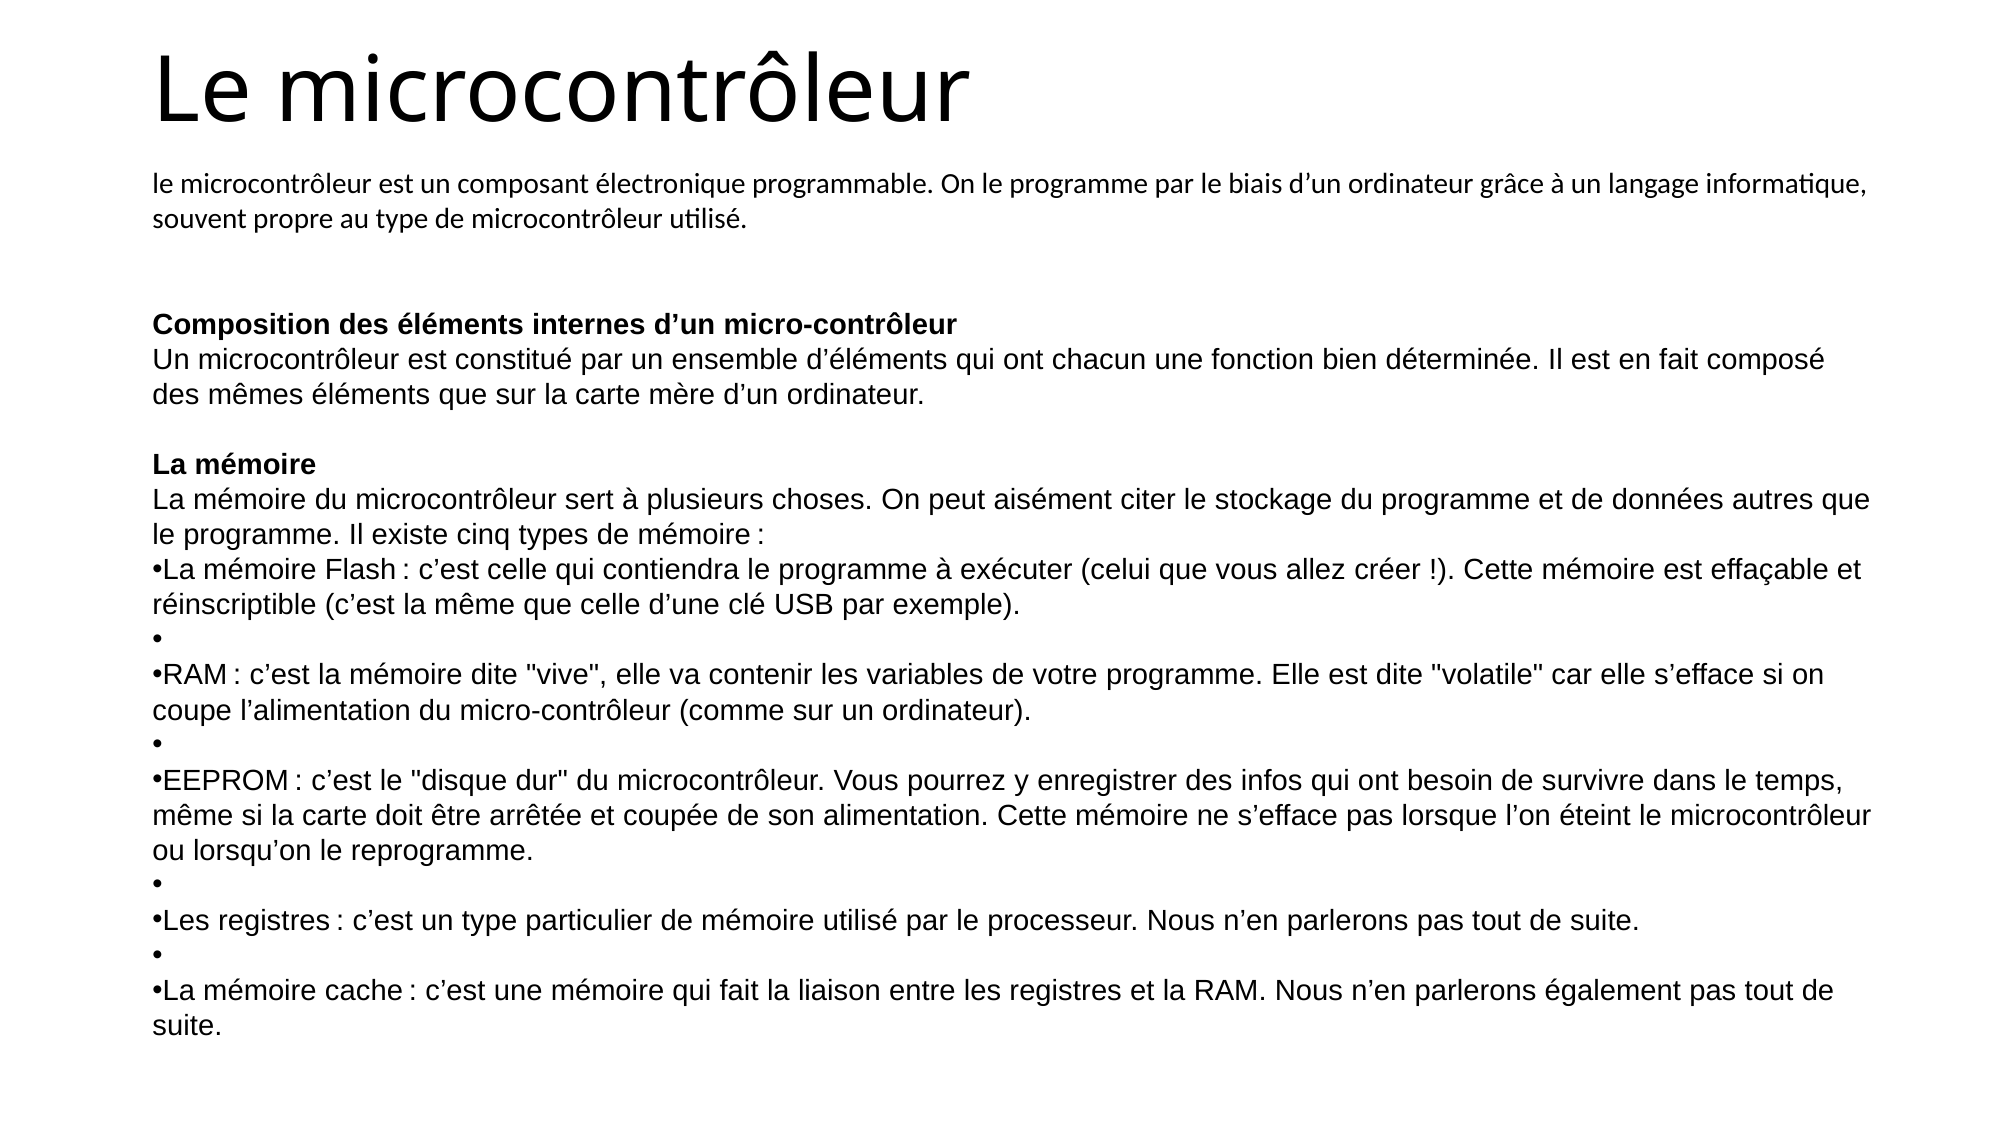

# Le microcontrôleur
le microcontrôleur est un composant électronique programmable. On le programme par le biais d’un ordinateur grâce à un langage informatique, souvent propre au type de microcontrôleur utilisé.
Composition des éléments internes d’un micro-contrôleur
Un microcontrôleur est constitué par un ensemble d’éléments qui ont chacun une fonction bien déterminée. Il est en fait composé des mêmes éléments que sur la carte mère d’un ordinateur.
La mémoire
La mémoire du microcontrôleur sert à plusieurs choses. On peut aisément citer le stockage du programme et de données autres que le programme. Il existe cinq types de mémoire :
La mémoire Flash : c’est celle qui contiendra le programme à exécuter (celui que vous allez créer !). Cette mémoire est effaçable et réinscriptible (c’est la même que celle d’une clé USB par exemple).
RAM : c’est la mémoire dite "vive", elle va contenir les variables de votre programme. Elle est dite "volatile" car elle s’efface si on coupe l’alimentation du micro-contrôleur (comme sur un ordinateur).
EEPROM : c’est le "disque dur" du microcontrôleur. Vous pourrez y enregistrer des infos qui ont besoin de survivre dans le temps, même si la carte doit être arrêtée et coupée de son alimentation. Cette mémoire ne s’efface pas lorsque l’on éteint le microcontrôleur ou lorsqu’on le reprogramme.
Les registres : c’est un type particulier de mémoire utilisé par le processeur. Nous n’en parlerons pas tout de suite.
La mémoire cache : c’est une mémoire qui fait la liaison entre les registres et la RAM. Nous n’en parlerons également pas tout de suite.